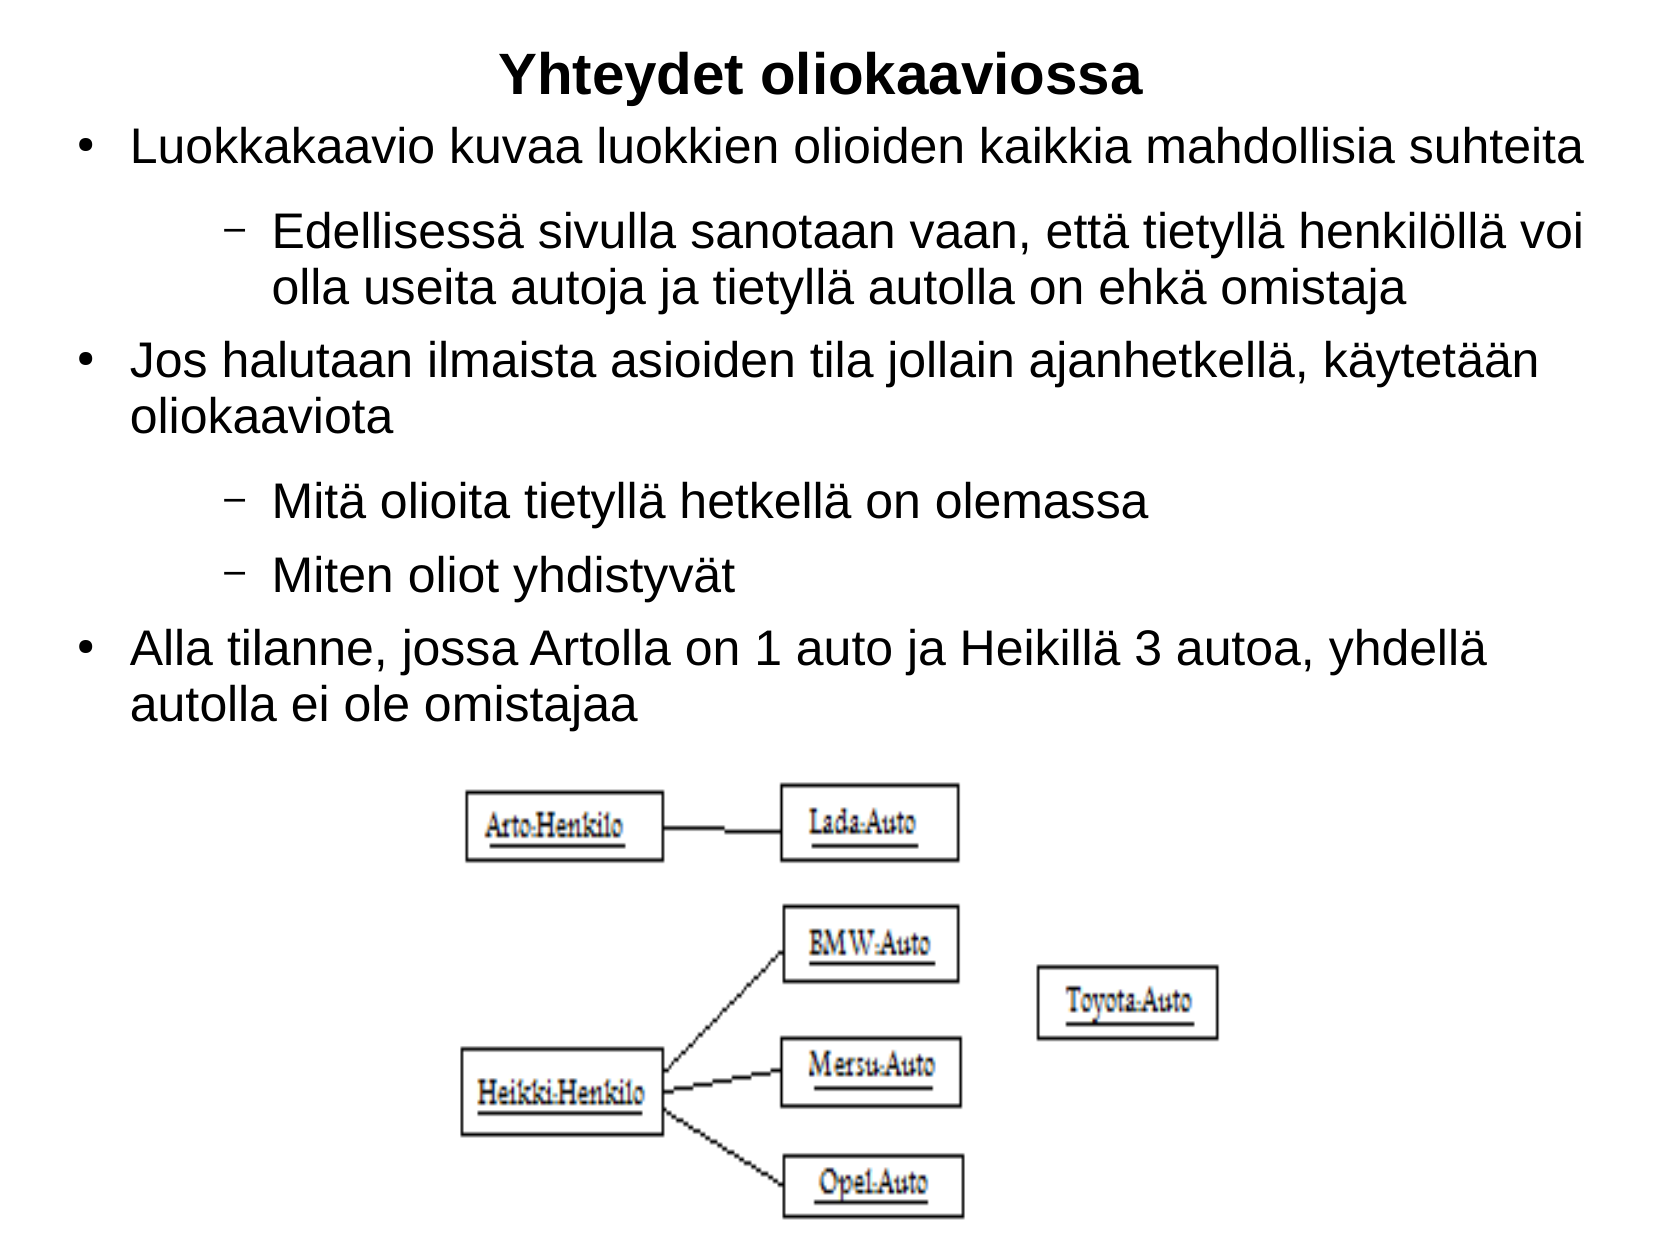

# Yhteydet oliokaaviossa
Luokkakaavio kuvaa luokkien olioiden kaikkia mahdollisia suhteita
Edellisessä sivulla sanotaan vaan, että tietyllä henkilöllä voi olla useita autoja ja tietyllä autolla on ehkä omistaja
Jos halutaan ilmaista asioiden tila jollain ajanhetkellä, käytetään oliokaaviota
Mitä olioita tietyllä hetkellä on olemassa
Miten oliot yhdistyvät
Alla tilanne, jossa Artolla on 1 auto ja Heikillä 3 autoa, yhdellä autolla ei ole omistajaa